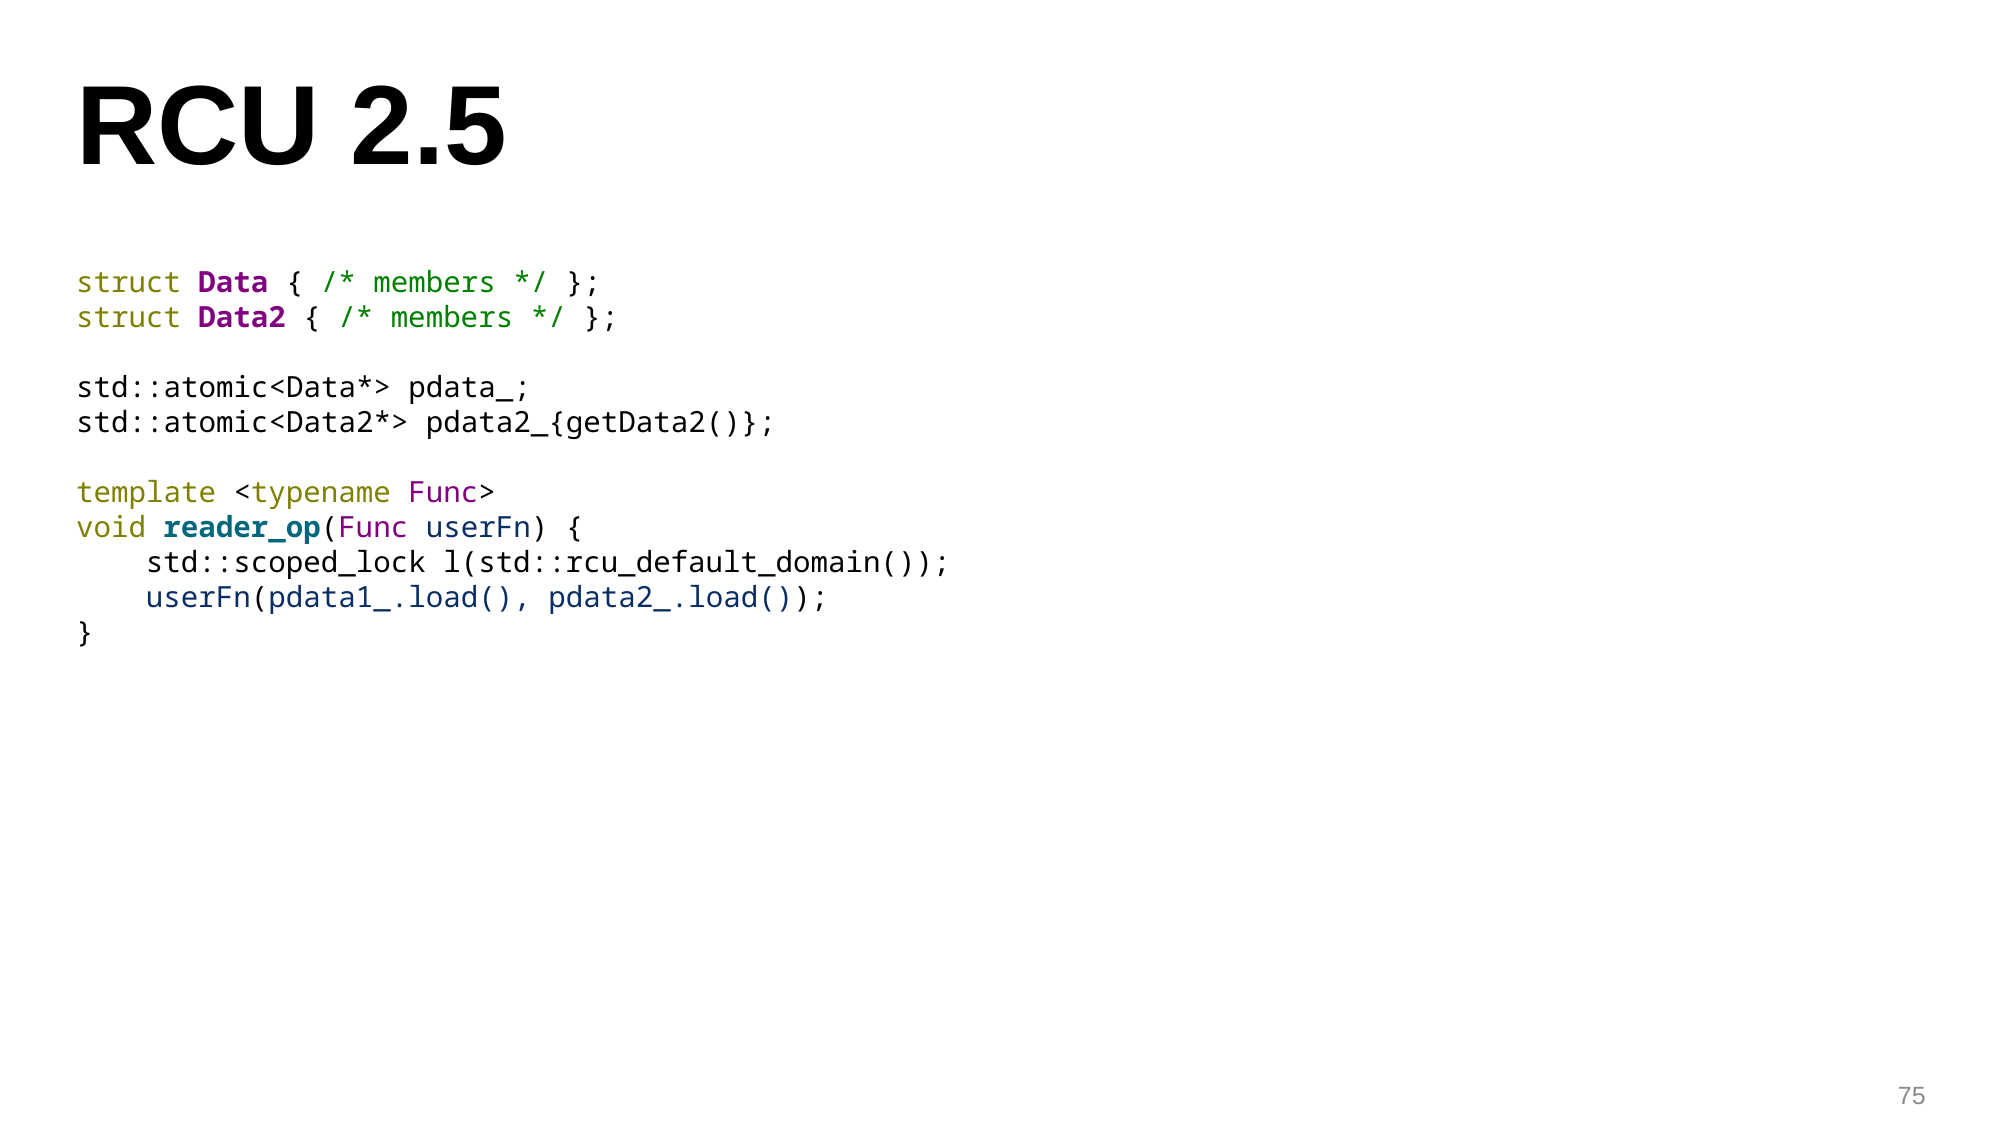

# RCU 2.5
struct Data { /* members */ };
struct Data2 { /* members */ };
std::atomic<Data*> pdata_;
std::atomic<Data2*> pdata2_{getData2()};
template <typename Func>
void reader_op(Func userFn) {
 std::scoped_lock l(std::rcu_default_domain());
 userFn(pdata1_.load(), pdata2_.load());
}